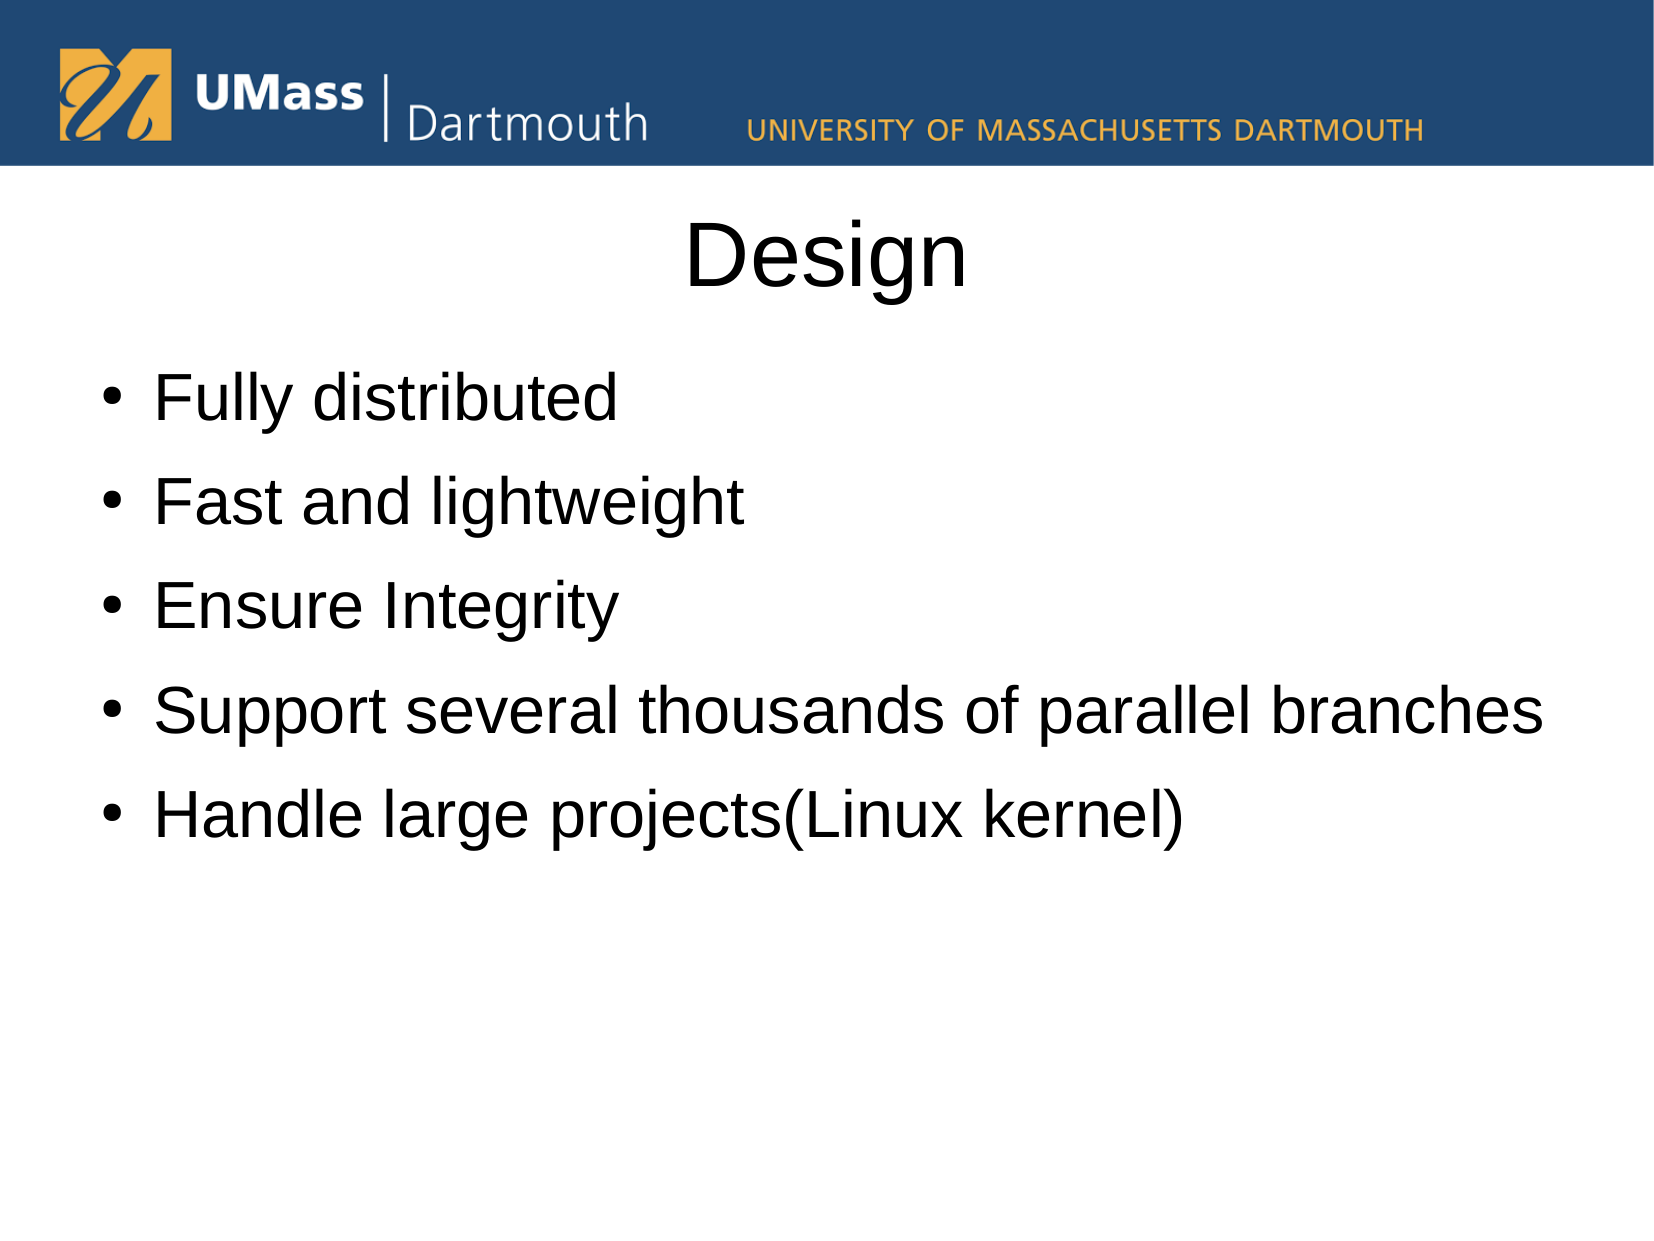

# Design
Fully distributed
Fast and lightweight
Ensure Integrity
Support several thousands of parallel branches
Handle large projects(Linux kernel)